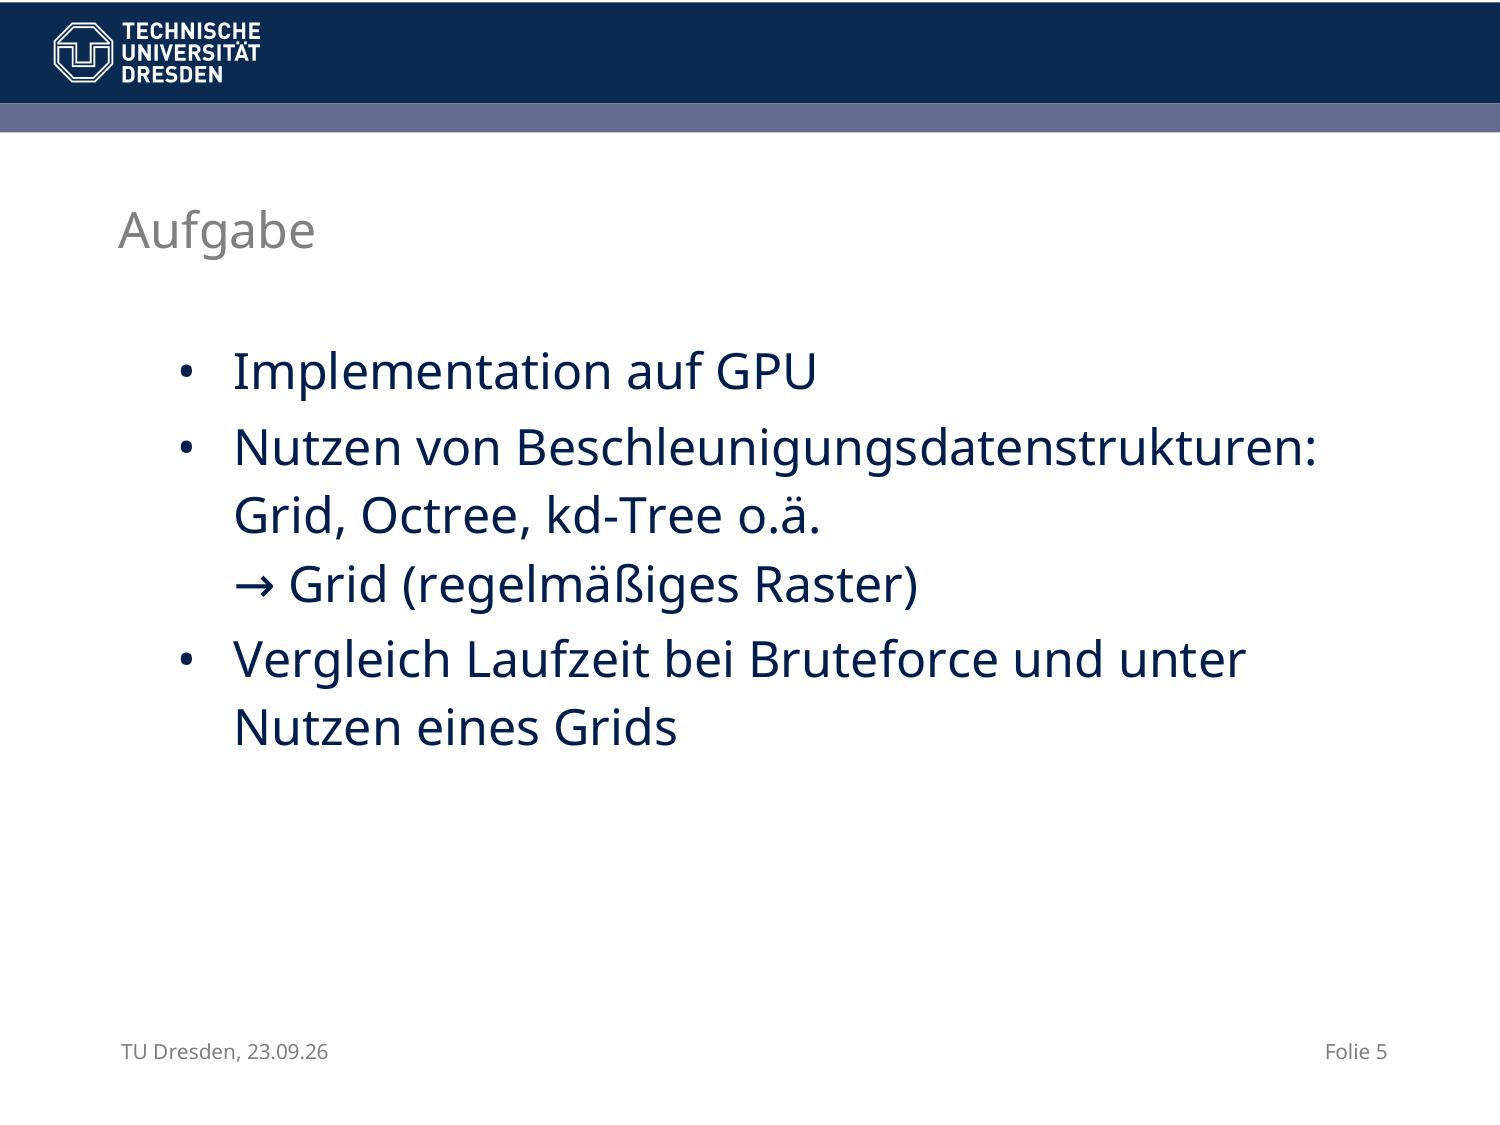

# Aufgabe
Implementation auf GPU
Nutzen von Beschleunigungsdatenstrukturen: Grid, Octree, kd-Tree o.ä.
→ Grid (regelmäßiges Raster)
Vergleich Laufzeit bei Bruteforce und unter Nutzen eines Grids
5